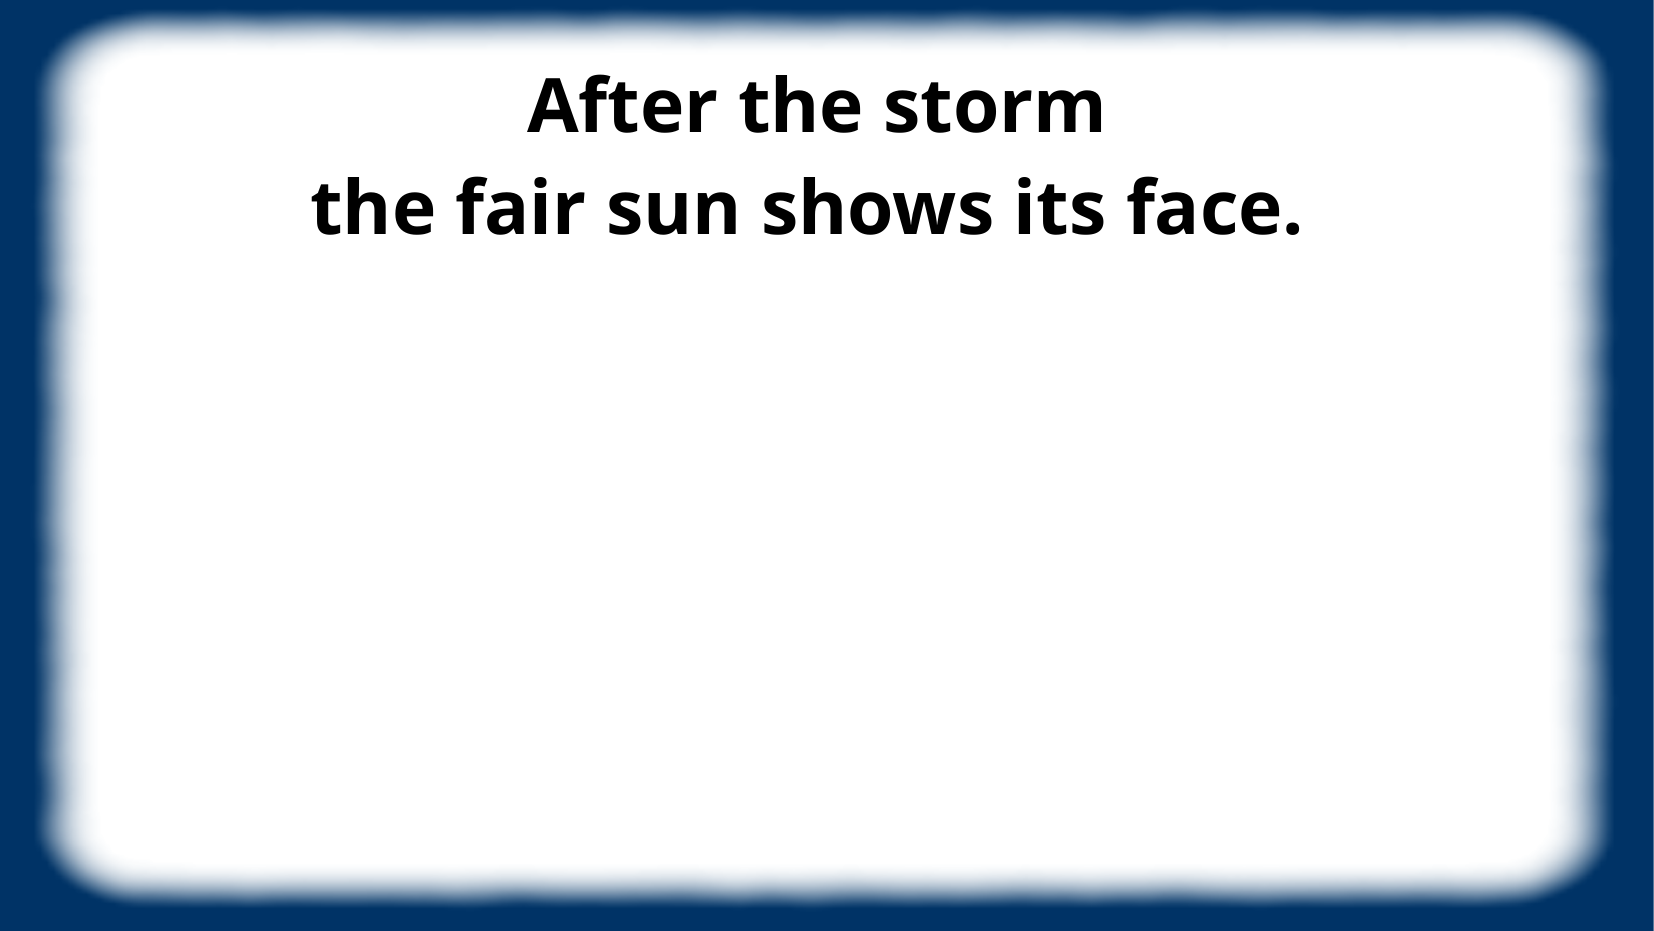

After the storm
the fair sun shows its face.